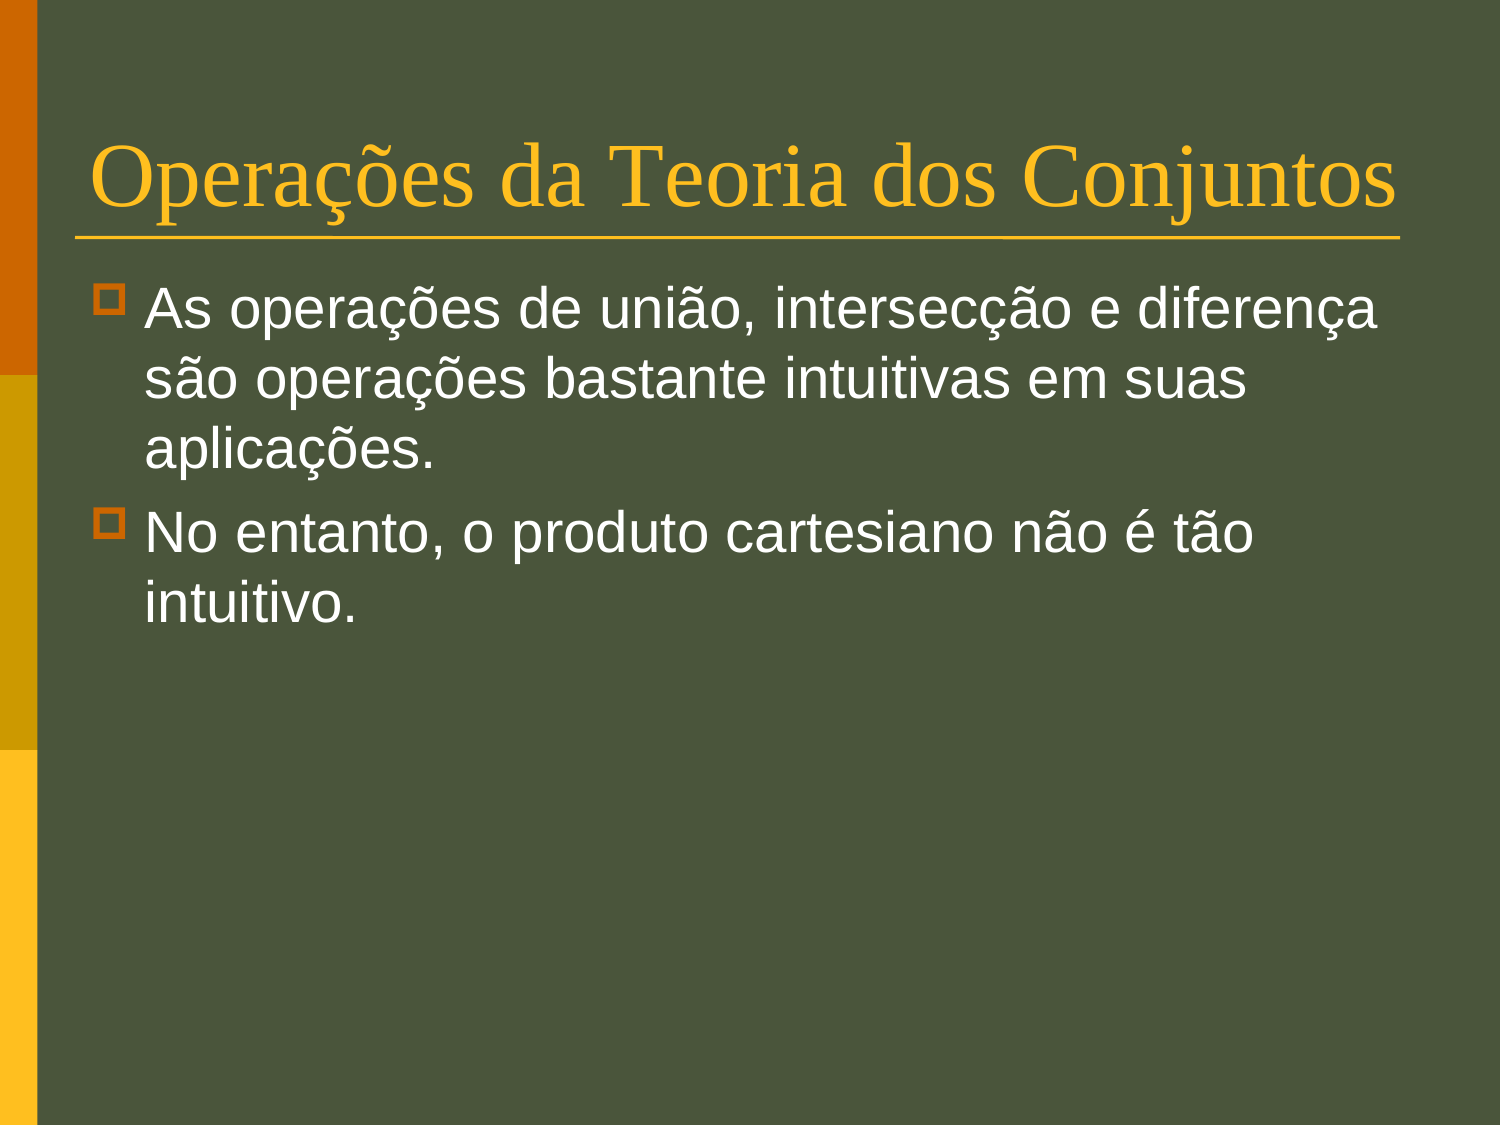

# Operações da Teoria dos Conjuntos
As operações de união, intersecção e diferença são operações bastante intuitivas em suas aplicações.
No entanto, o produto cartesiano não é tão intuitivo.